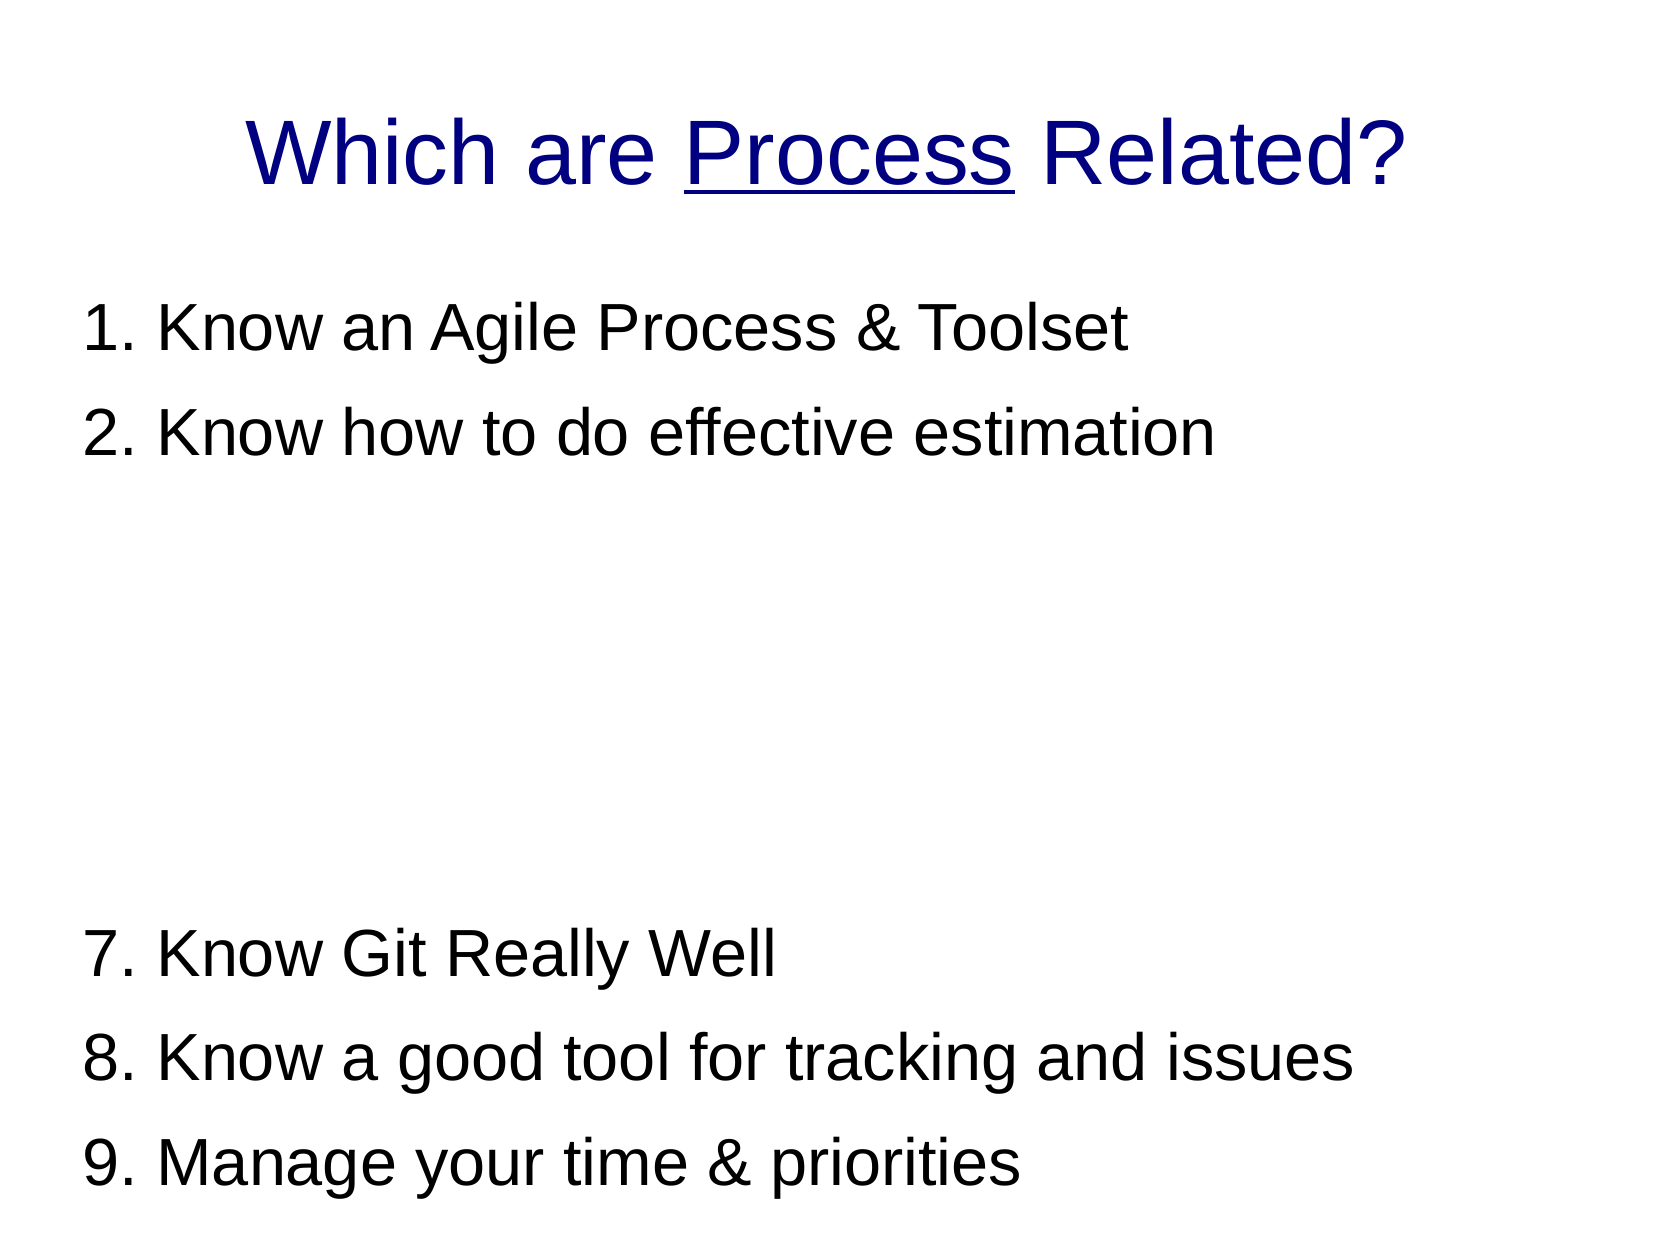

# Which are Process Related?
1. Know an Agile Process & Toolset
2. Know how to do effective estimation
7. Know Git Really Well
8. Know a good tool for tracking and issues
9. Manage your time & priorities